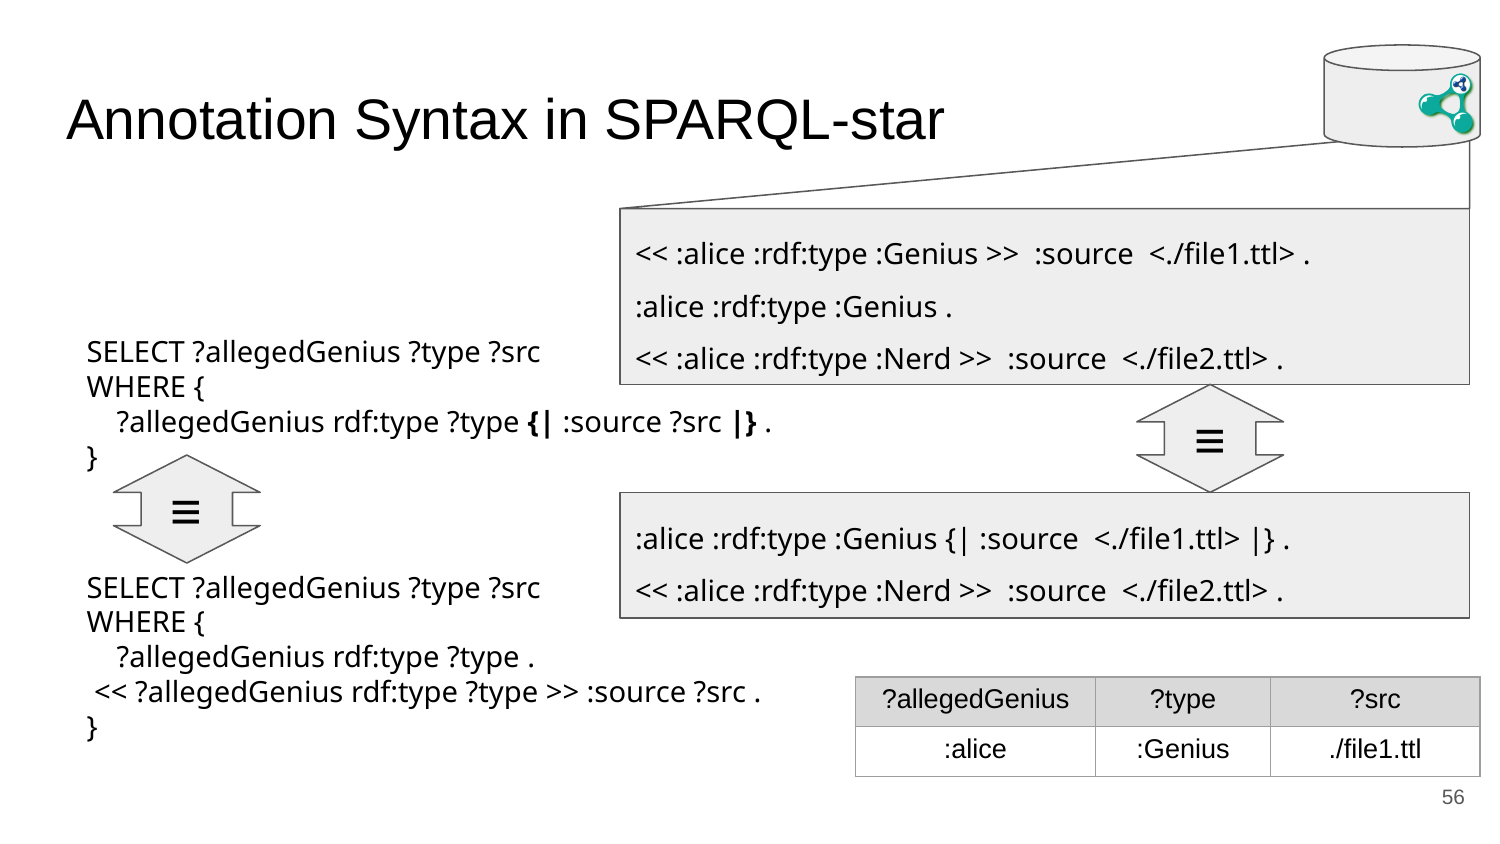

# Annotation Syntax in SPARQL-star
<< :alice :rdf:type :Genius >> :source <./file1.ttl> .
:alice :rdf:type :Genius .
<< :alice :rdf:type :Nerd >> :source <./file2.ttl> .
SELECT ?allegedGenius ?type ?src
WHERE {
 ?allegedGenius rdf:type ?type {| :source ?src |} .
}
≡
≡
:alice :rdf:type :Genius {| :source <./file1.ttl> |} .
<< :alice :rdf:type :Nerd >> :source <./file2.ttl> .
SELECT ?allegedGenius ?type ?src
WHERE {
 ?allegedGenius rdf:type ?type .
 << ?allegedGenius rdf:type ?type >> :source ?src .
}
| ?allegedGenius | ?type | ?src |
| --- | --- | --- |
| :alice | :Genius | ./file1.ttl |